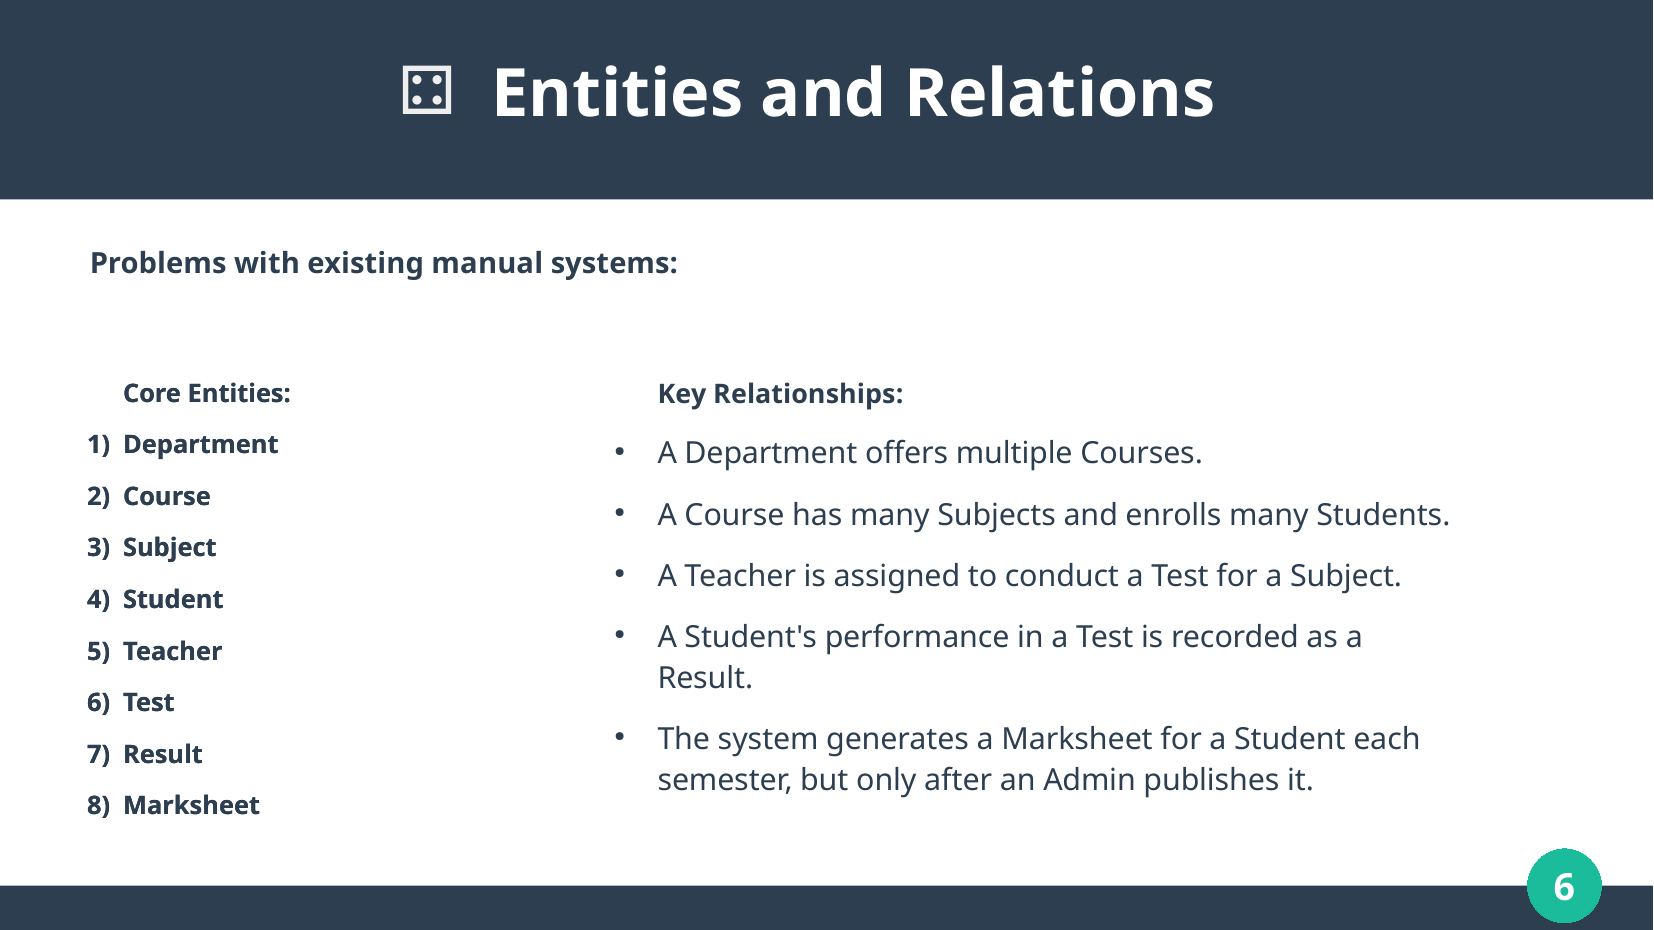

# Entities and Relations
Problems with existing manual systems:
Core Entities:
Department
Course
Subject
Student
Teacher
Test
Result
Marksheet
Core Entities:
Department
Course
Subject
Student
Teacher
Test
Result
Marksheet
Key Relationships:
A Department offers multiple Courses.
A Course has many Subjects and enrolls many Students.
A Teacher is assigned to conduct a Test for a Subject.
A Student's performance in a Test is recorded as a Result.
The system generates a Marksheet for a Student each semester, but only after an Admin publishes it.
6